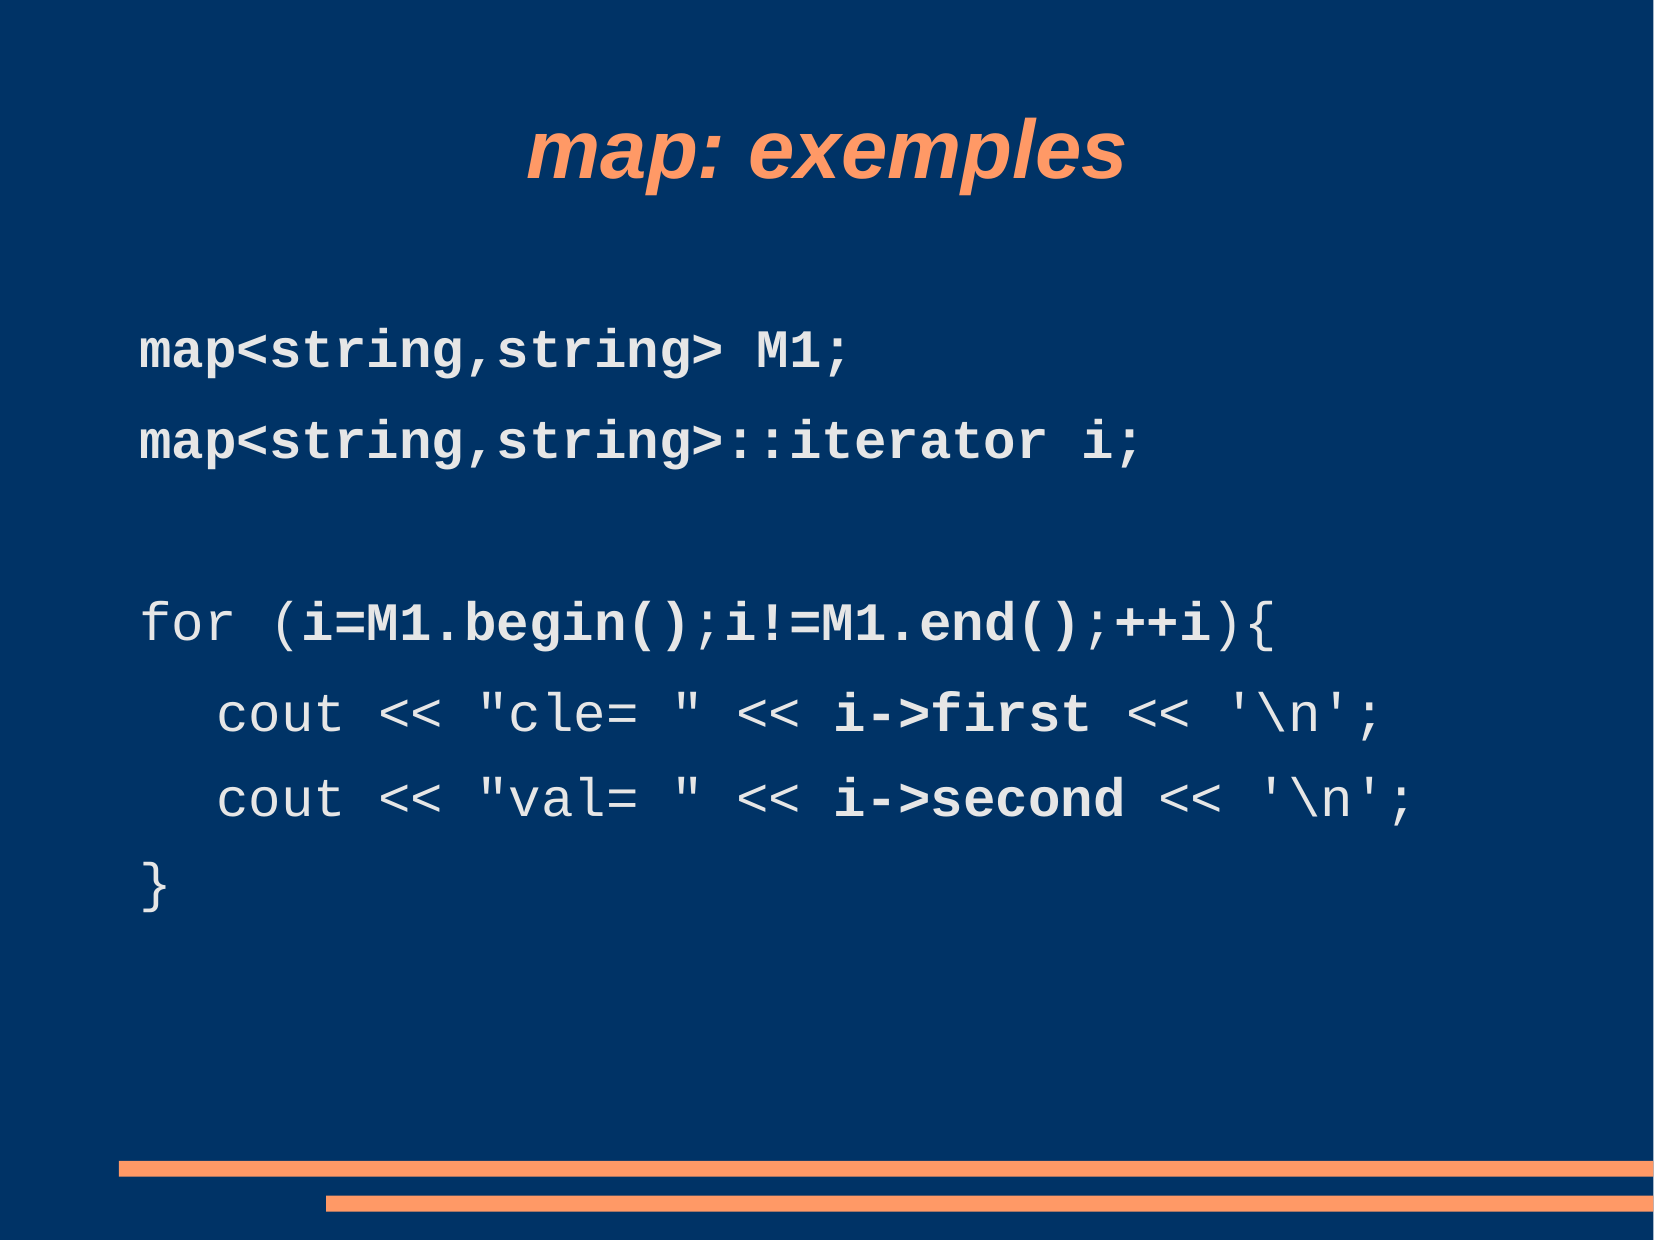

# map: exemples
map<string,string> M1;
map<string,string>::iterator i;
for (i=M1.begin();i!=M1.end();++i){
cout << "cle= " << i->first << '\n';
cout << "val= " << i->second << '\n';
}